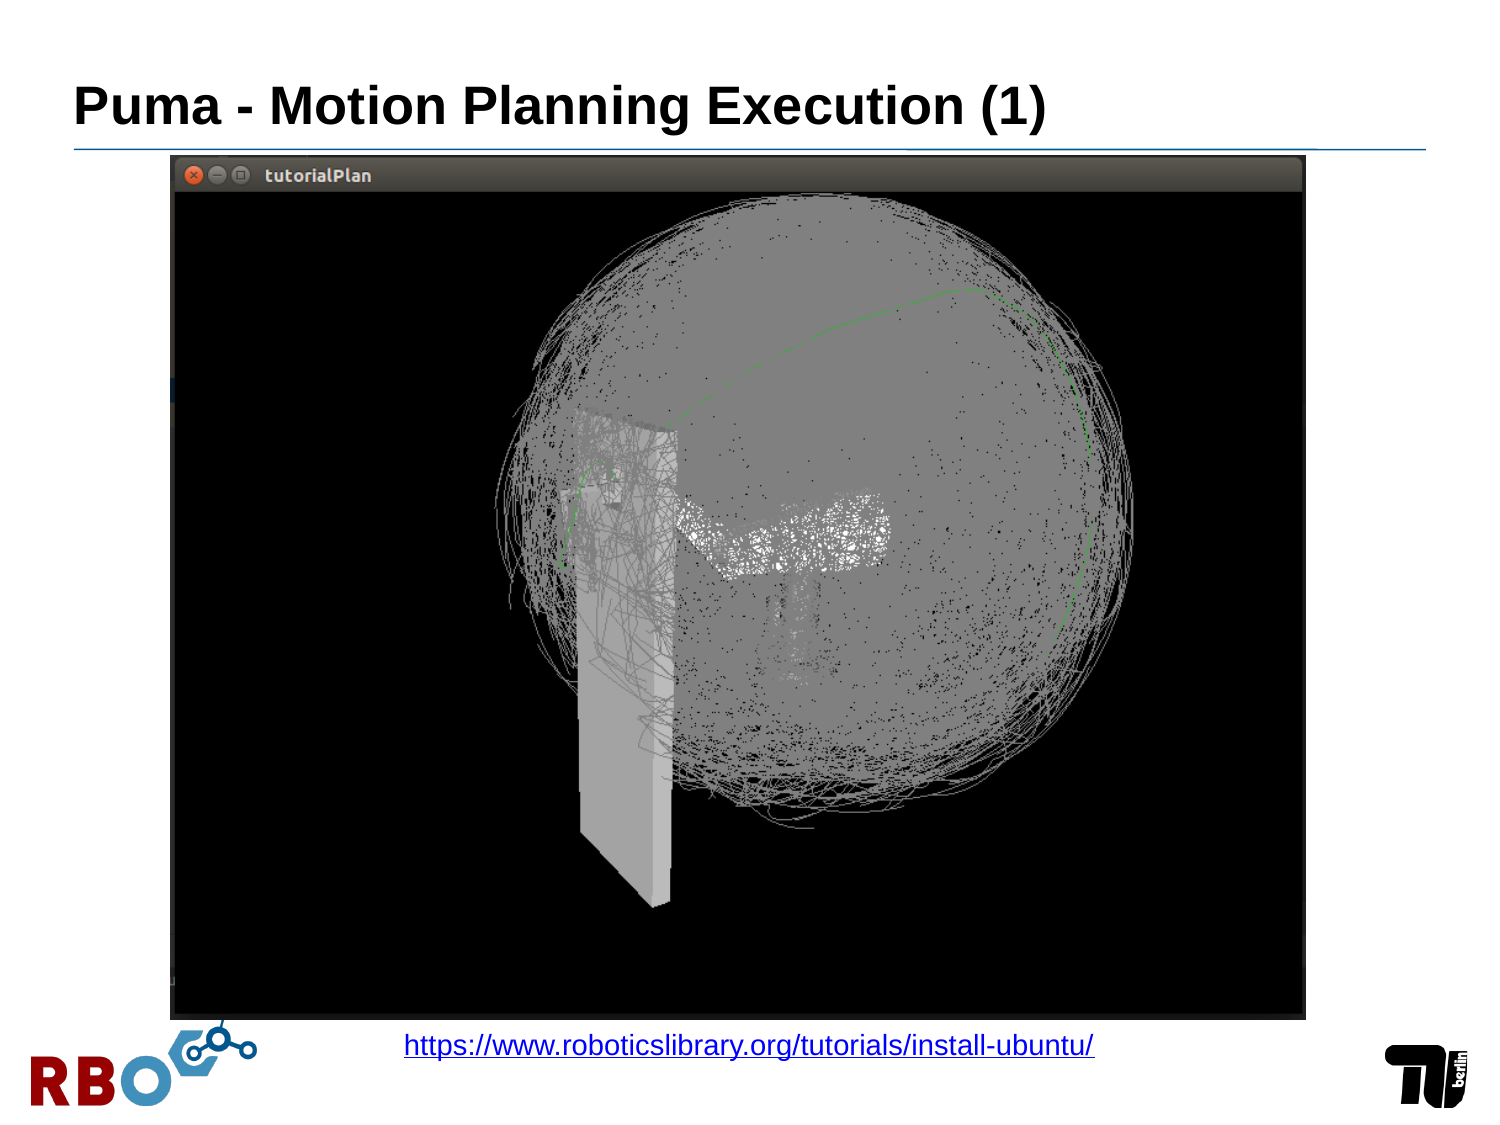

# Puma - Motion Planning Execution (1)
https://www.roboticslibrary.org/tutorials/install-ubuntu/